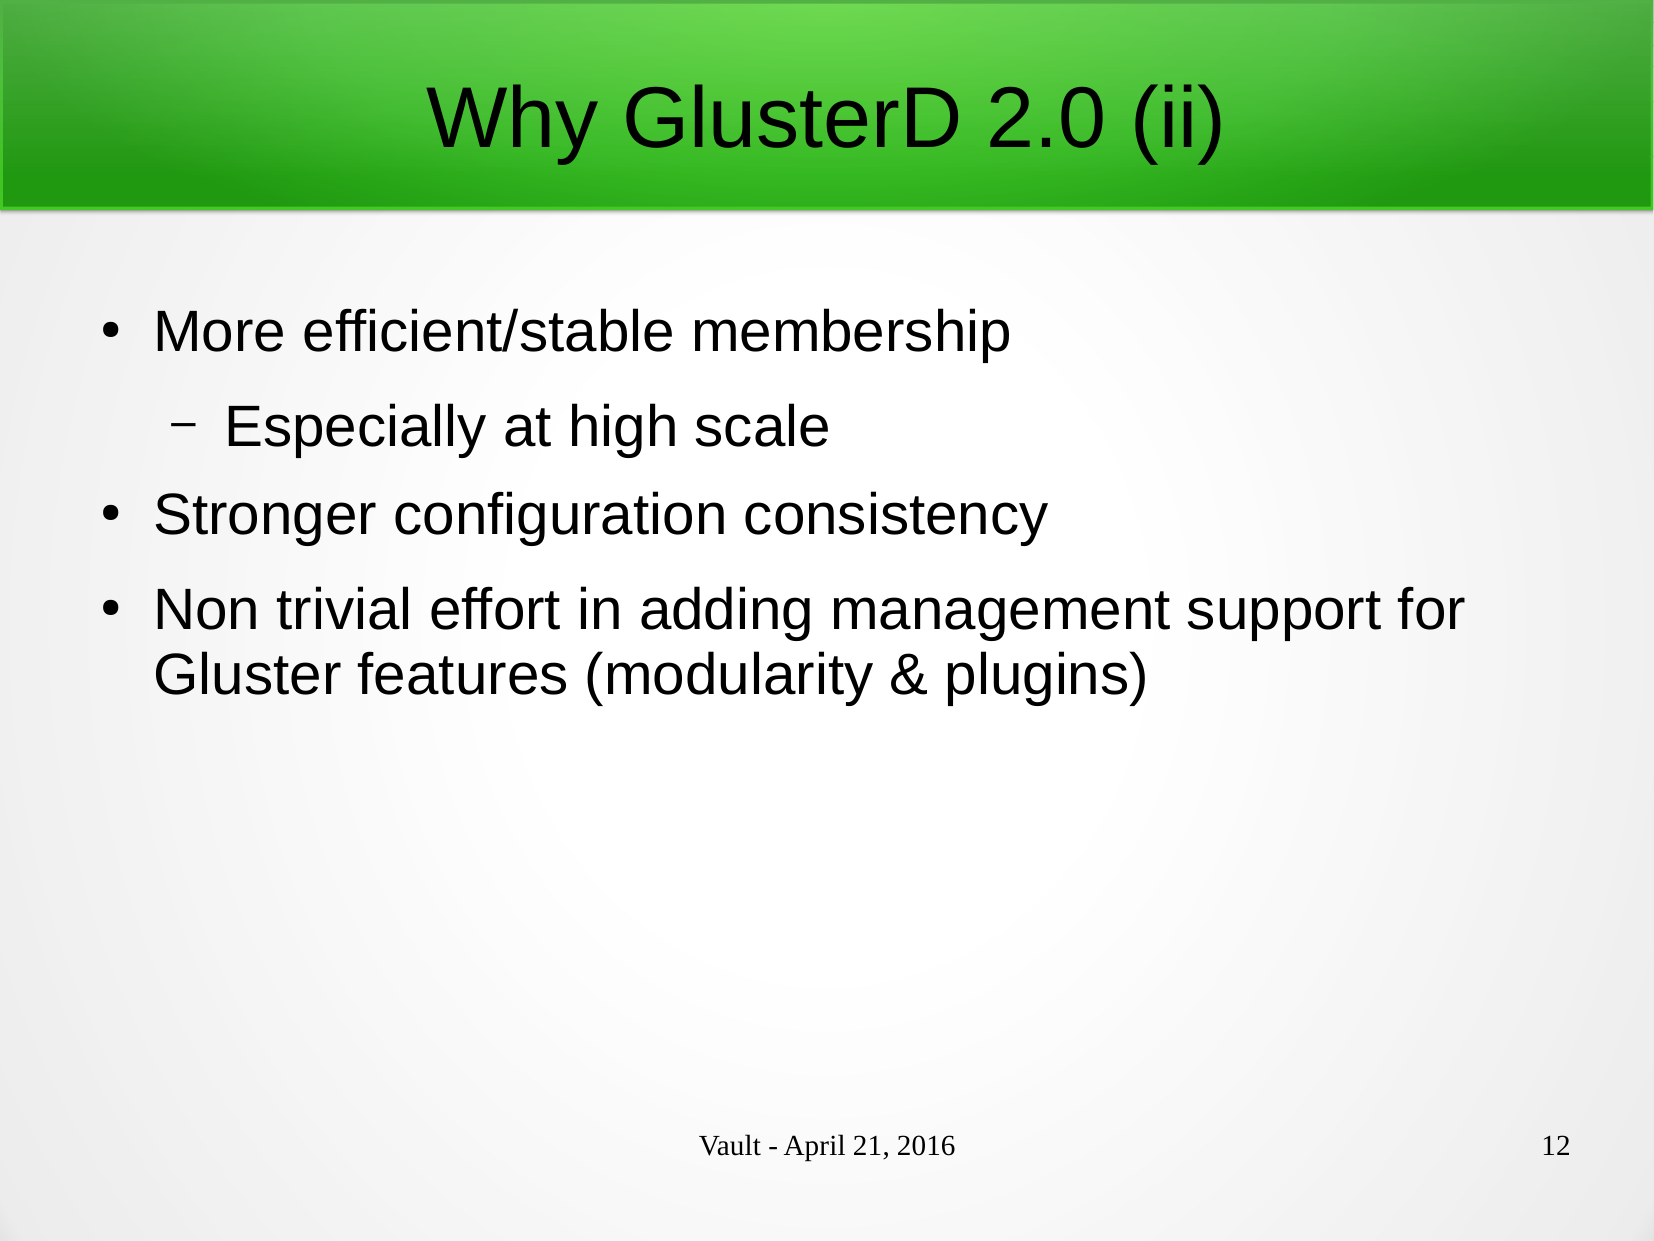

# Why GlusterD 2.0 (ii)
More efficient/stable membership
Especially at high scale
Stronger configuration consistency
Non trivial effort in adding management support for Gluster features (modularity & plugins)
Vault - April 21, 2016
12